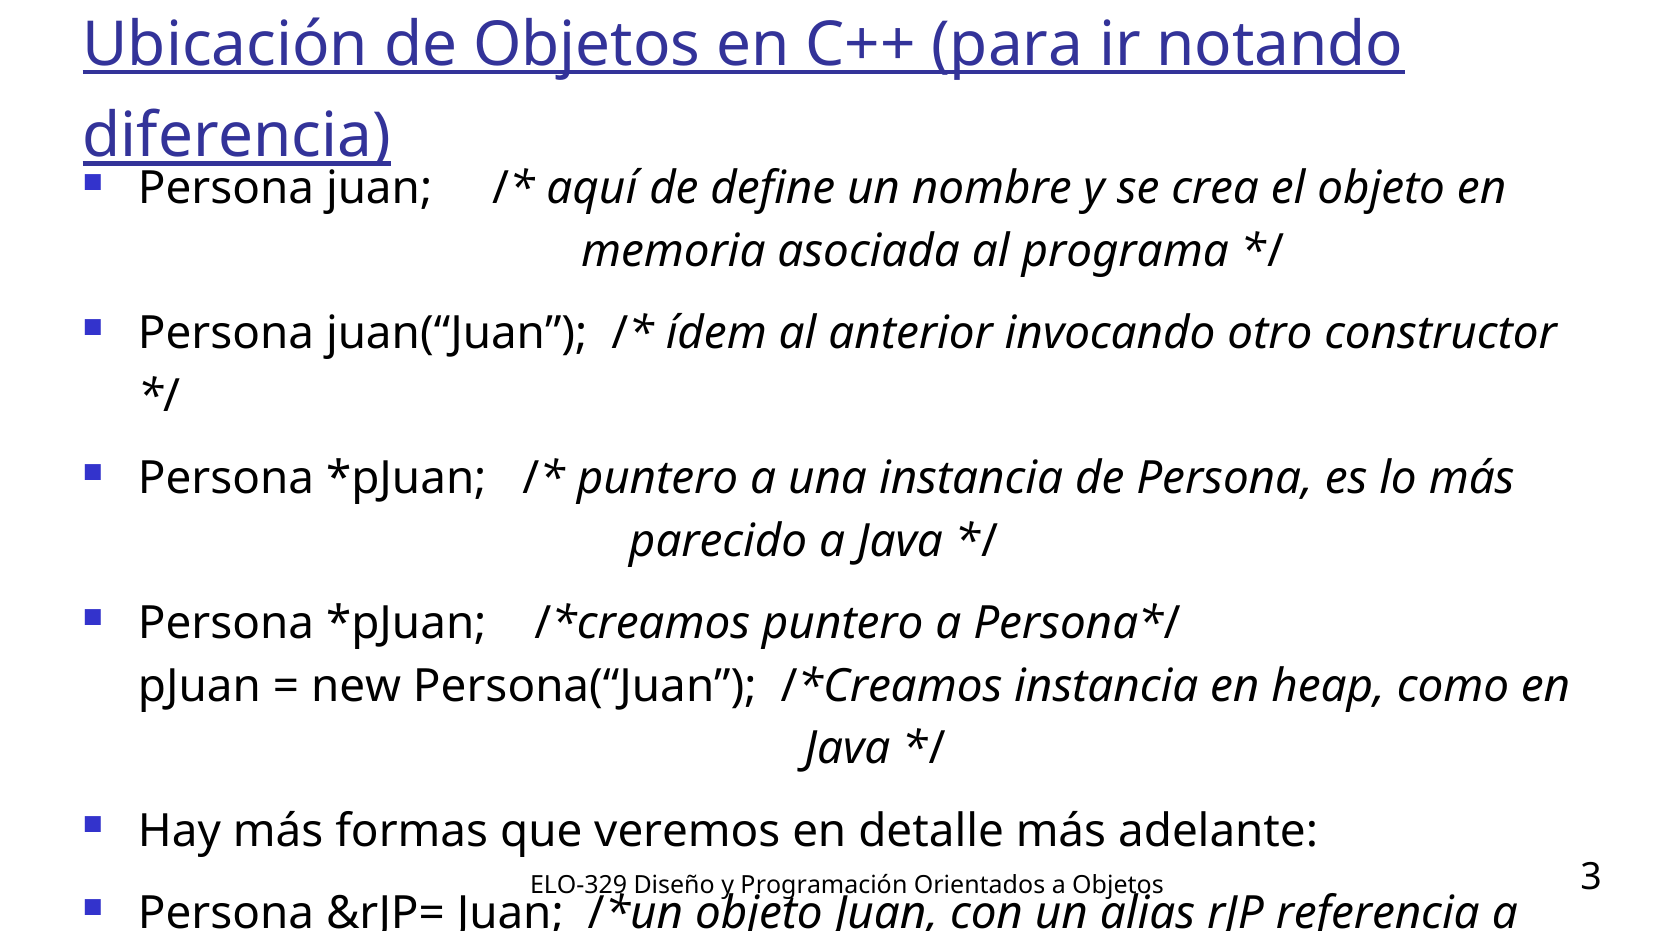

# Ubicación de Objetos en C++ (para ir notando diferencia)
Persona juan; /* aquí de define un nombre y se crea el objeto en memoria asociada al programa */
Persona juan(“Juan”); /* ídem al anterior invocando otro constructor */
Persona *pJuan; /* puntero a una instancia de Persona, es lo más parecido a Java */
Persona *pJuan; /*creamos puntero a Persona*/
pJuan = new Persona(“Juan”); /*Creamos instancia en heap, como en 	 Java */
Hay más formas que veremos en detalle más adelante:
Persona &rJP= Juan; /*un objeto Juan, con un alias rJP referencia a Juan*/
Mientras en Java teníamos una forma y notación acá tenemos varias.
3